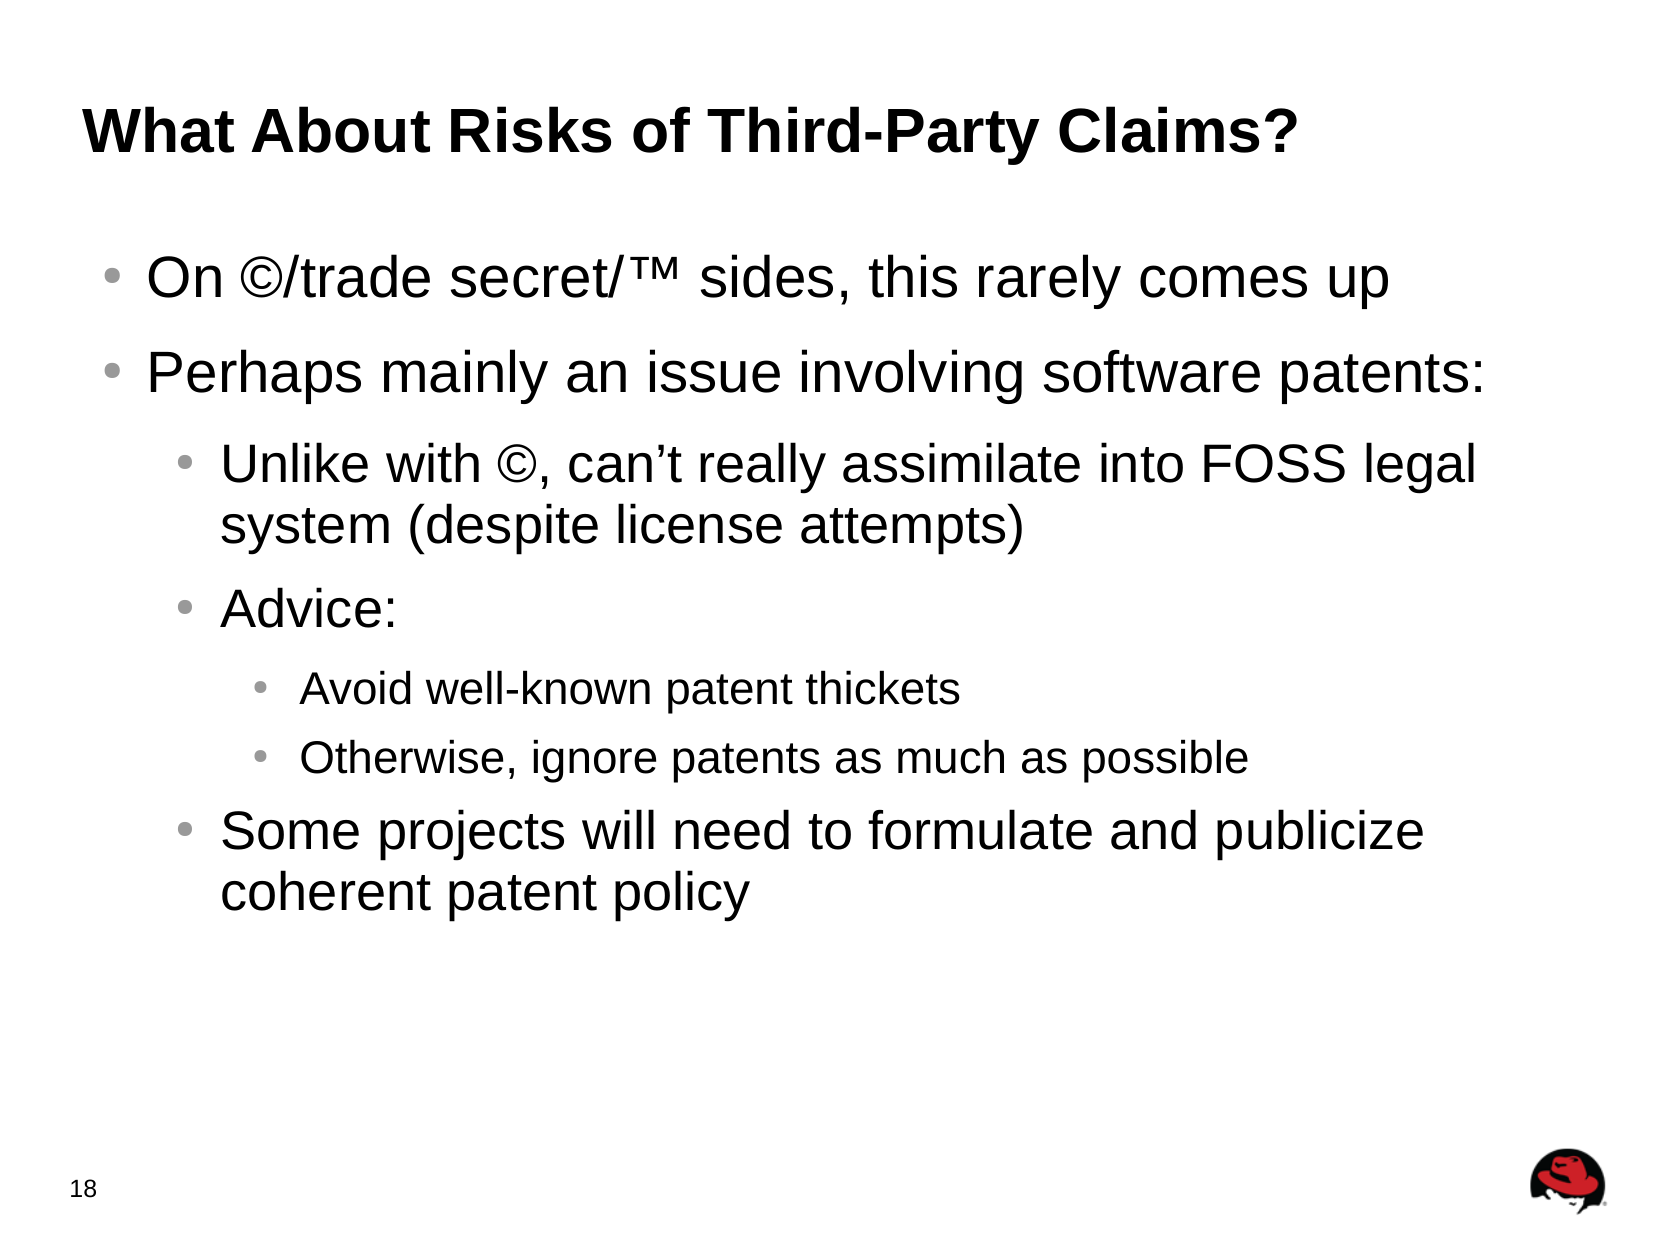

# What About Risks of Third-Party Claims?
On ©/trade secret/™ sides, this rarely comes up
Perhaps mainly an issue involving software patents:
Unlike with ©, can’t really assimilate into FOSS legal system (despite license attempts)
Advice:
Avoid well-known patent thickets
Otherwise, ignore patents as much as possible
Some projects will need to formulate and publicize coherent patent policy